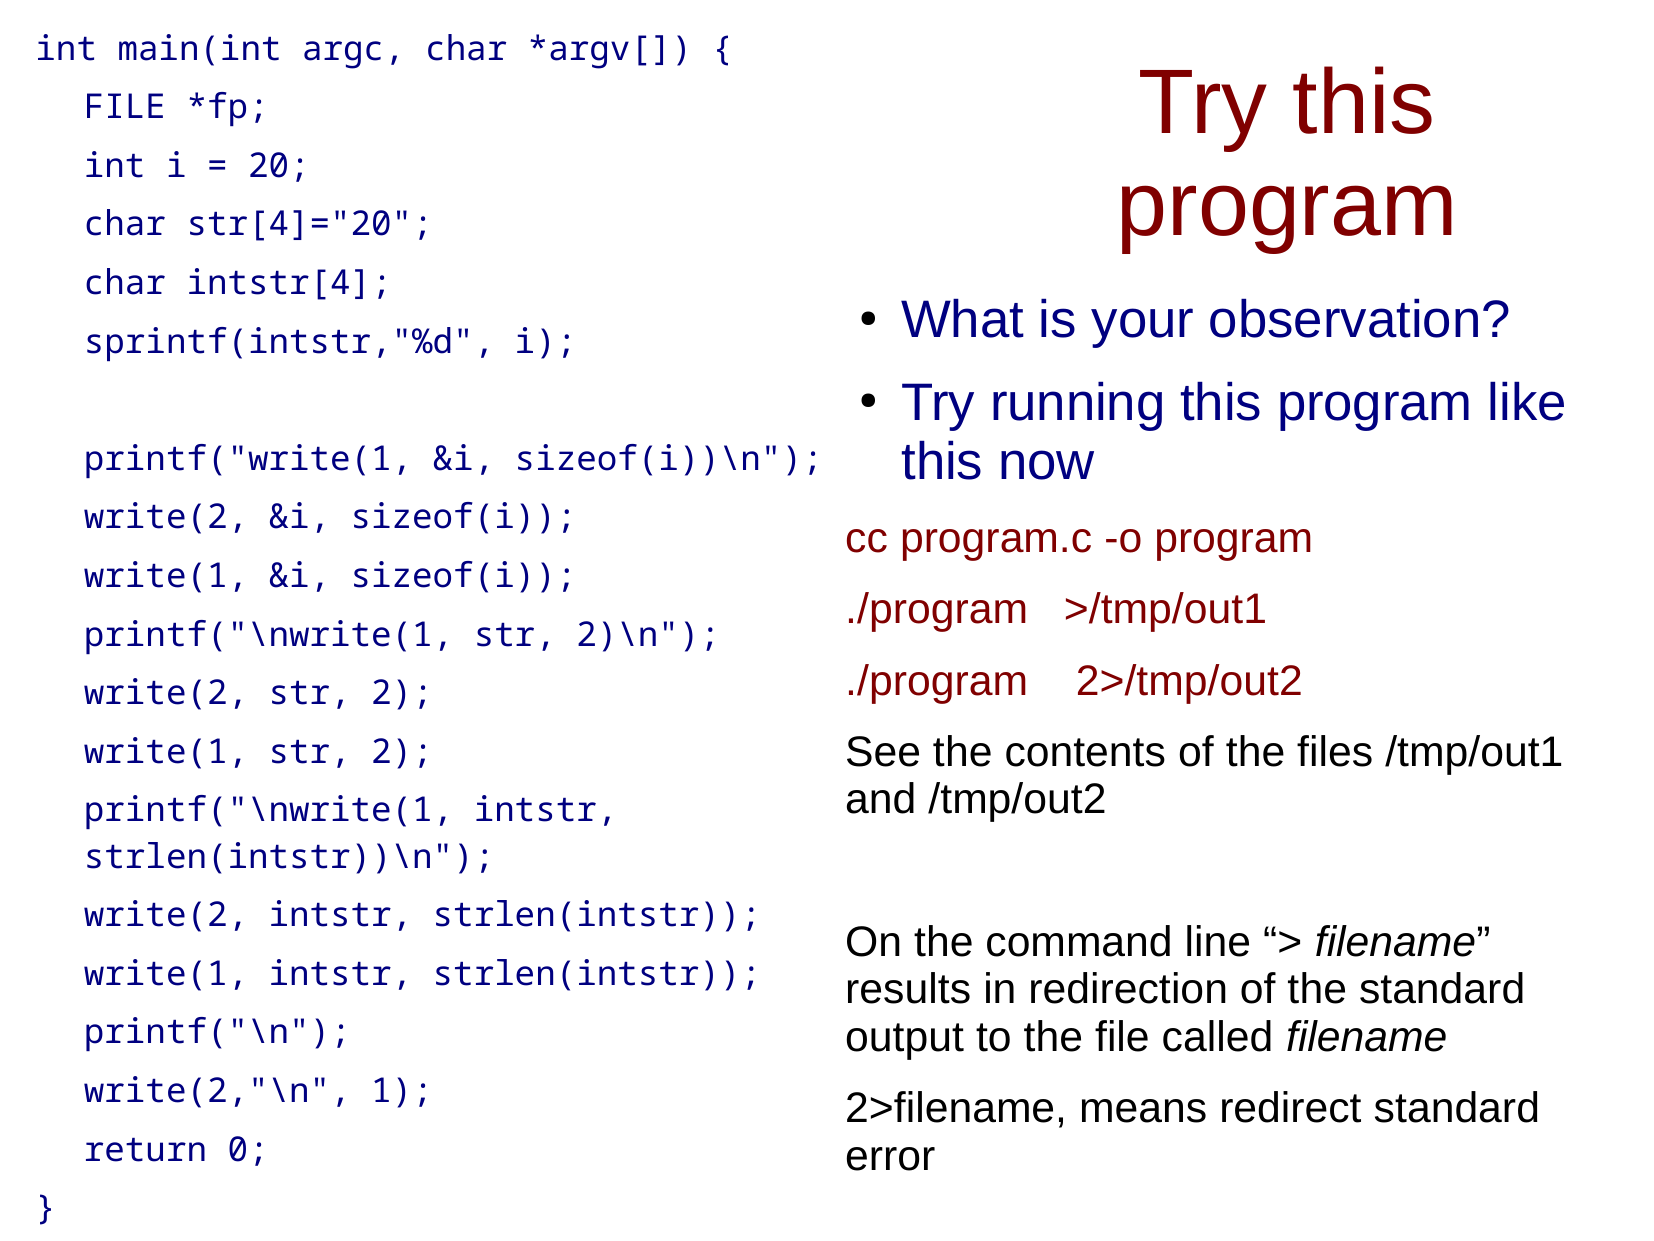

int main(int argc, char *argv[]) {
FILE *fp;
int i = 20;
char str[4]="20";
char intstr[4];
sprintf(intstr,"%d", i);
printf("write(1, &i, sizeof(i))\n");
write(2, &i, sizeof(i));
write(1, &i, sizeof(i));
printf("\nwrite(1, str, 2)\n");
write(2, str, 2);
write(1, str, 2);
printf("\nwrite(1, intstr, strlen(intstr))\n");
write(2, intstr, strlen(intstr));
write(1, intstr, strlen(intstr));
printf("\n");
write(2,"\n", 1);
return 0;
}
# Try this program
What is your observation?
Try running this program like this now
cc program.c -o program
./program >/tmp/out1
./program 2>/tmp/out2
See the contents of the files /tmp/out1 and /tmp/out2
On the command line “> filename” results in redirection of the standard output to the file called filename
2>filename, means redirect standard error